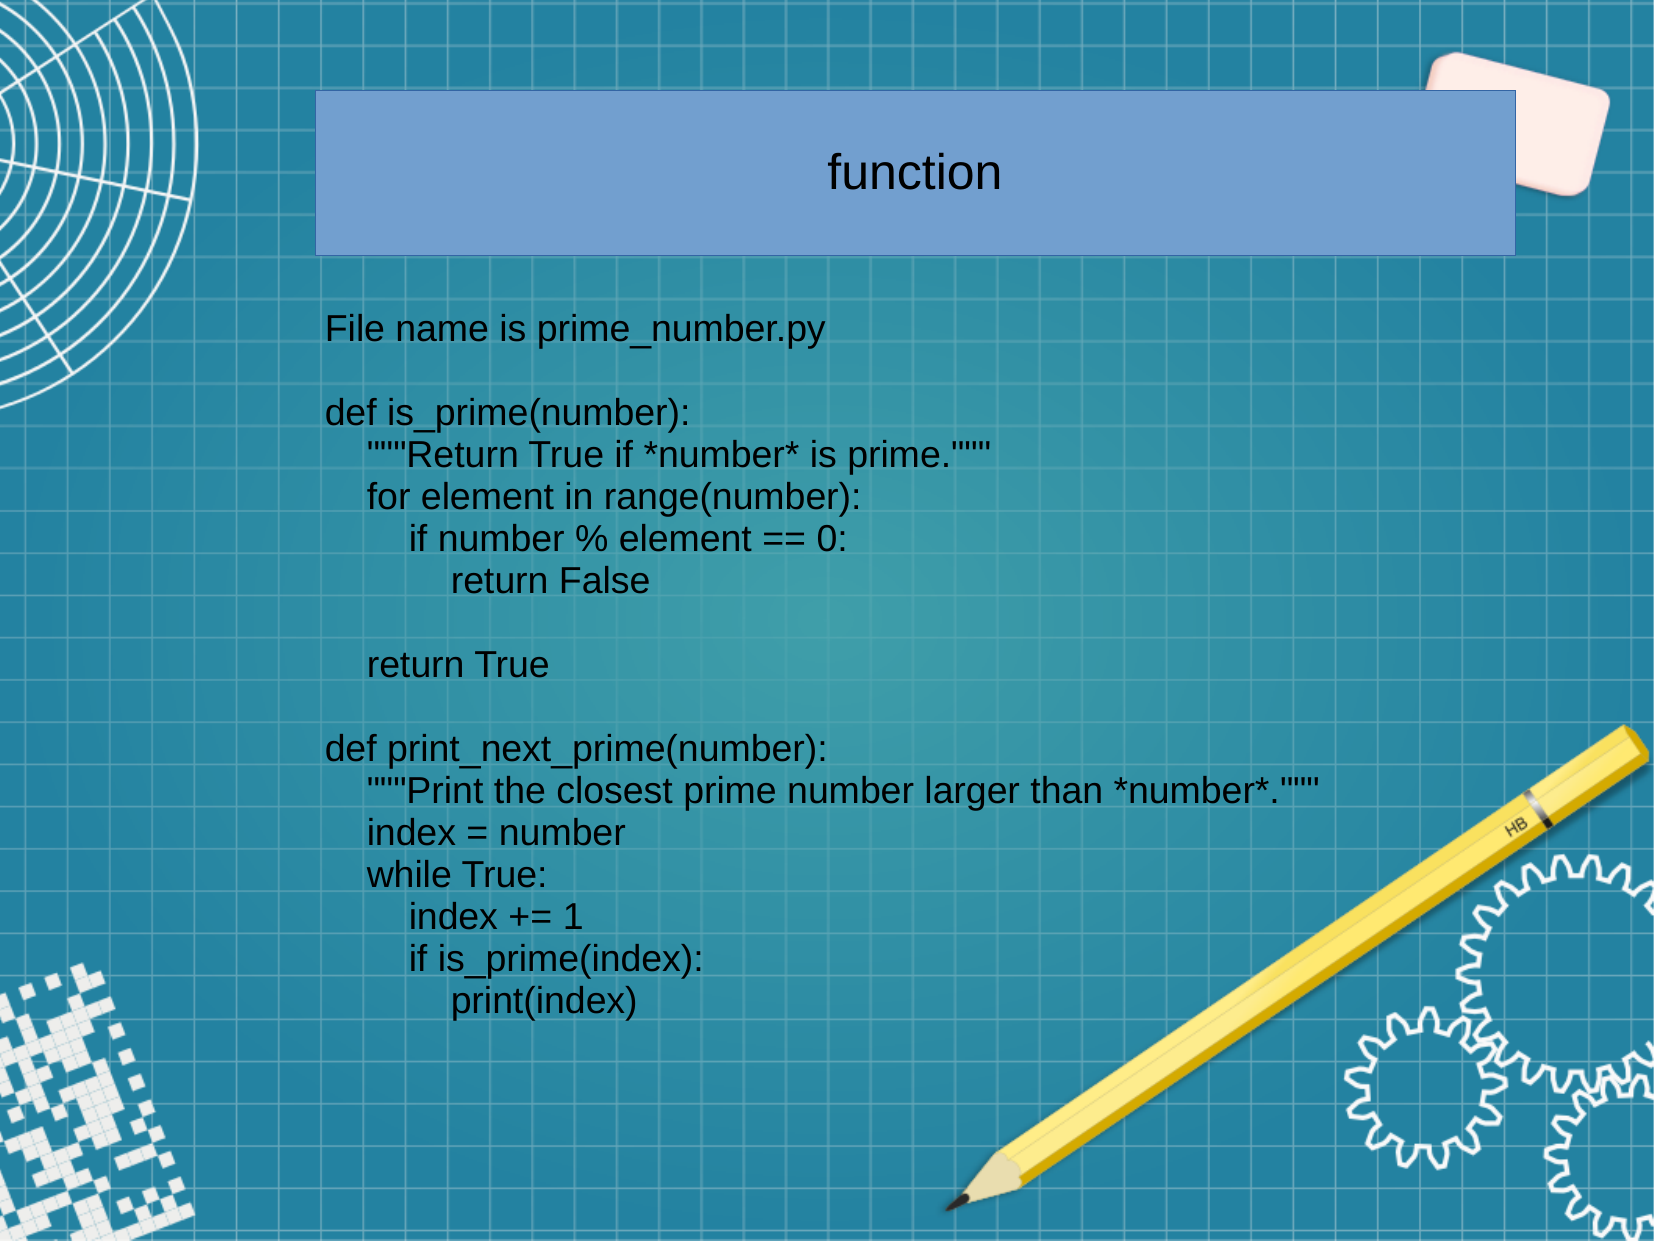

function
File name is prime_number.py
def is_prime(number):
 """Return True if *number* is prime."""
 for element in range(number):
 if number % element == 0:
 return False
 return True
def print_next_prime(number):
 """Print the closest prime number larger than *number*."""
 index = number
 while True:
 index += 1
 if is_prime(index):
 print(index)